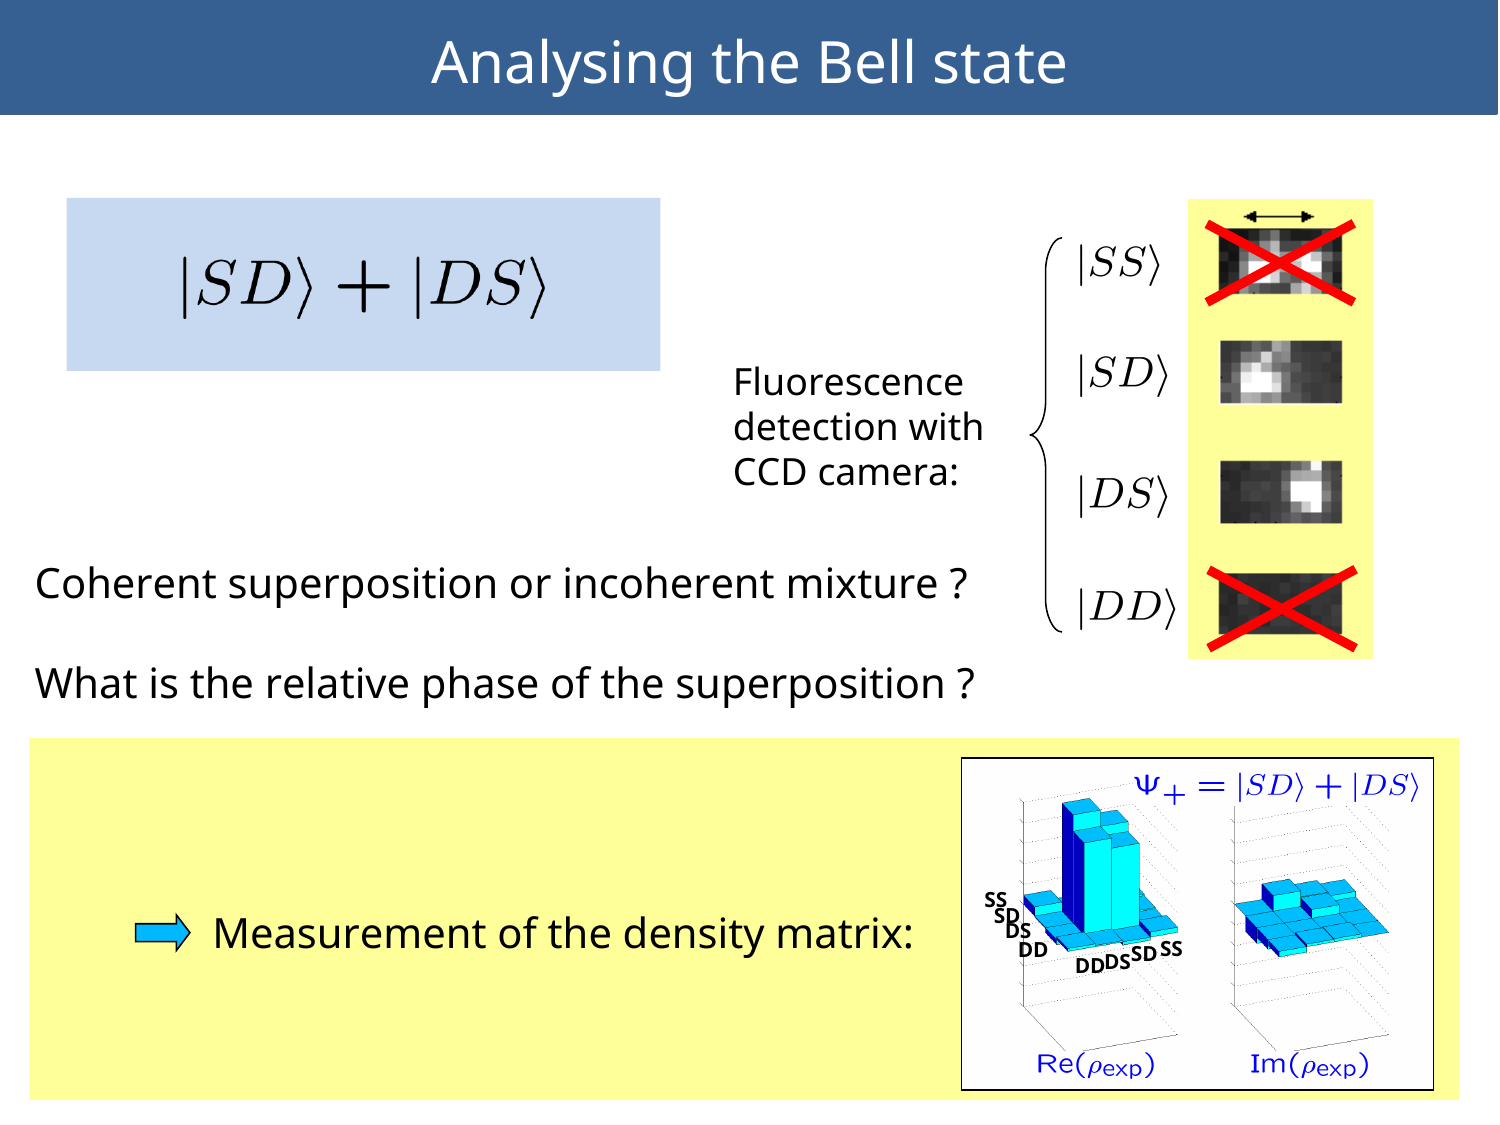

Analysing the Bell state
Fluorescence
detection with
CCD camera:
Coherent superposition or incoherent mixture ?
What is the relative phase of the superposition ?
SS
SD
DS
SS
DD
SD
DS
DD
Measurement of the density matrix: